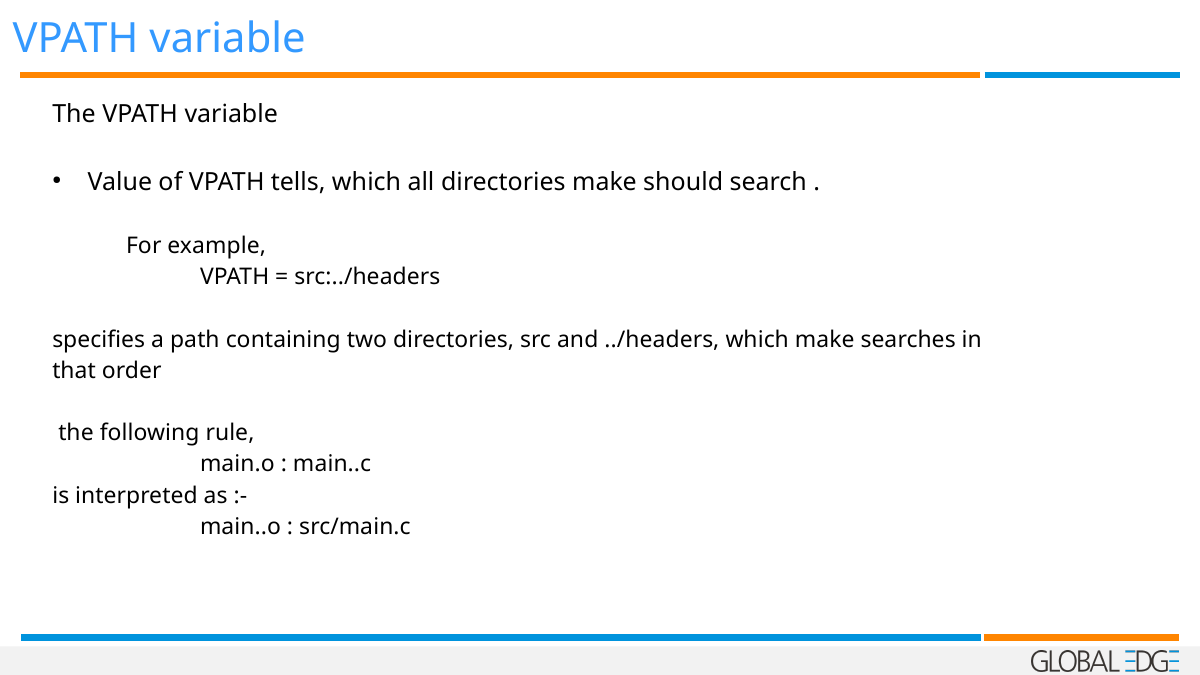

# VPATH variable
The VPATH variable
Value of VPATH tells, which all directories make should search .
	For example,
		VPATH = src:../headers
specifies a path containing two directories, src and ../headers, which make searches in
that order
 the following rule,
		main.o : main..c
is interpreted as :-
		main..o : src/main.c